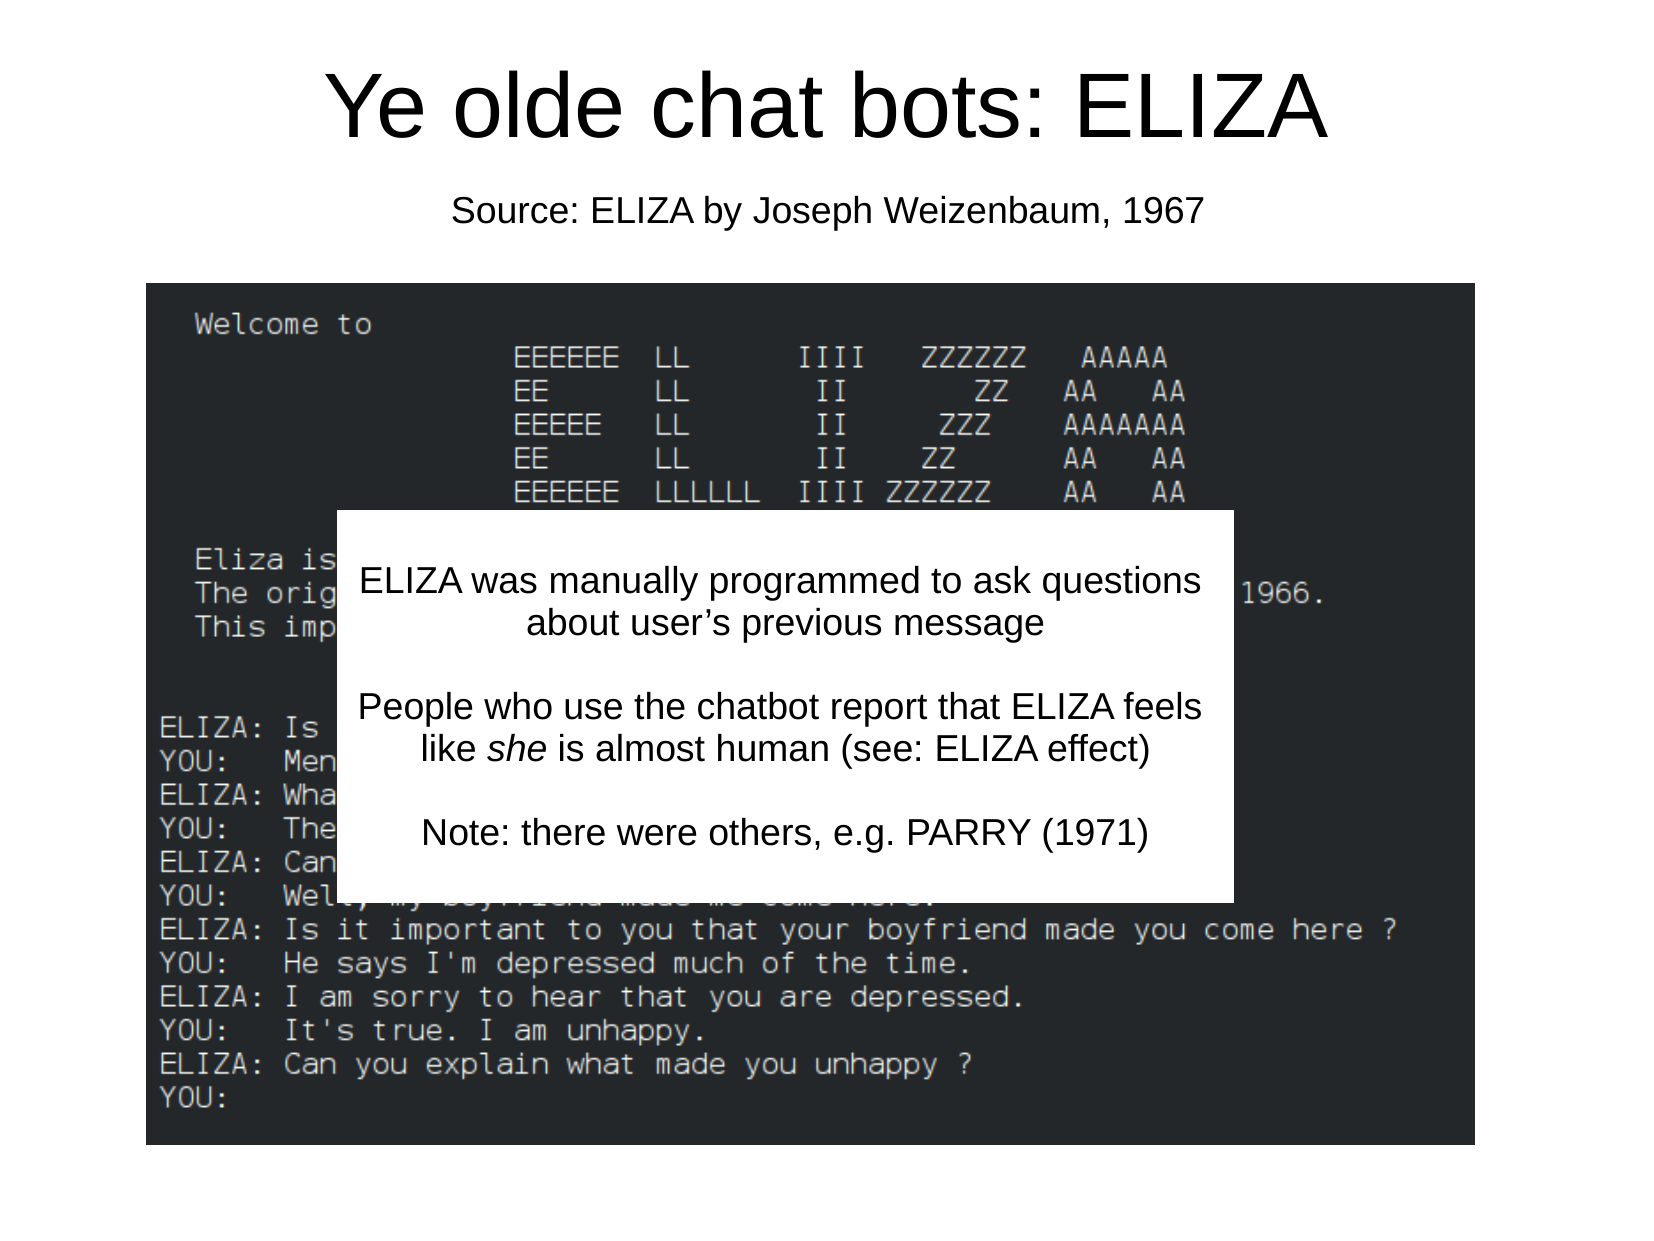

# Ye olde chat bots: ELIZA
Source: ELIZA by Joseph Weizenbaum, 1967
ELIZA was manually programmed to ask questions
about user’s previous message
People who use the chatbot report that ELIZA feels
like she is almost human (see: ELIZA effect)
Note: there were others, e.g. PARRY (1971)